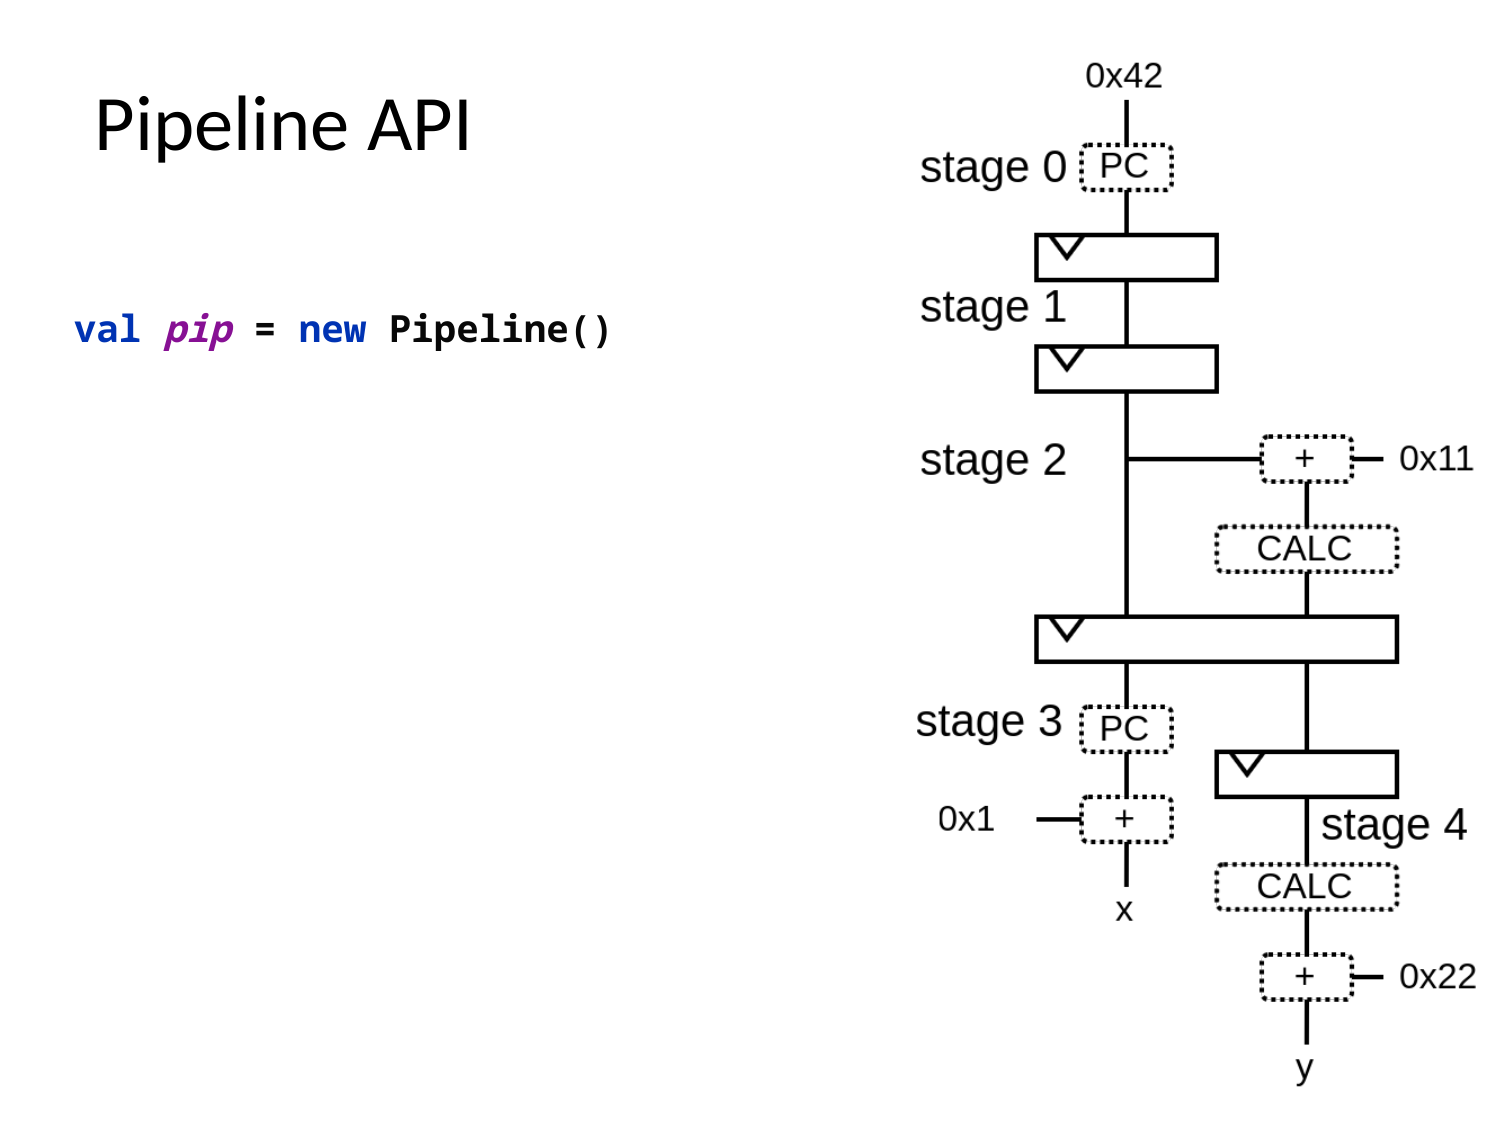

# Pipeline API
val pip = new Pipeline()